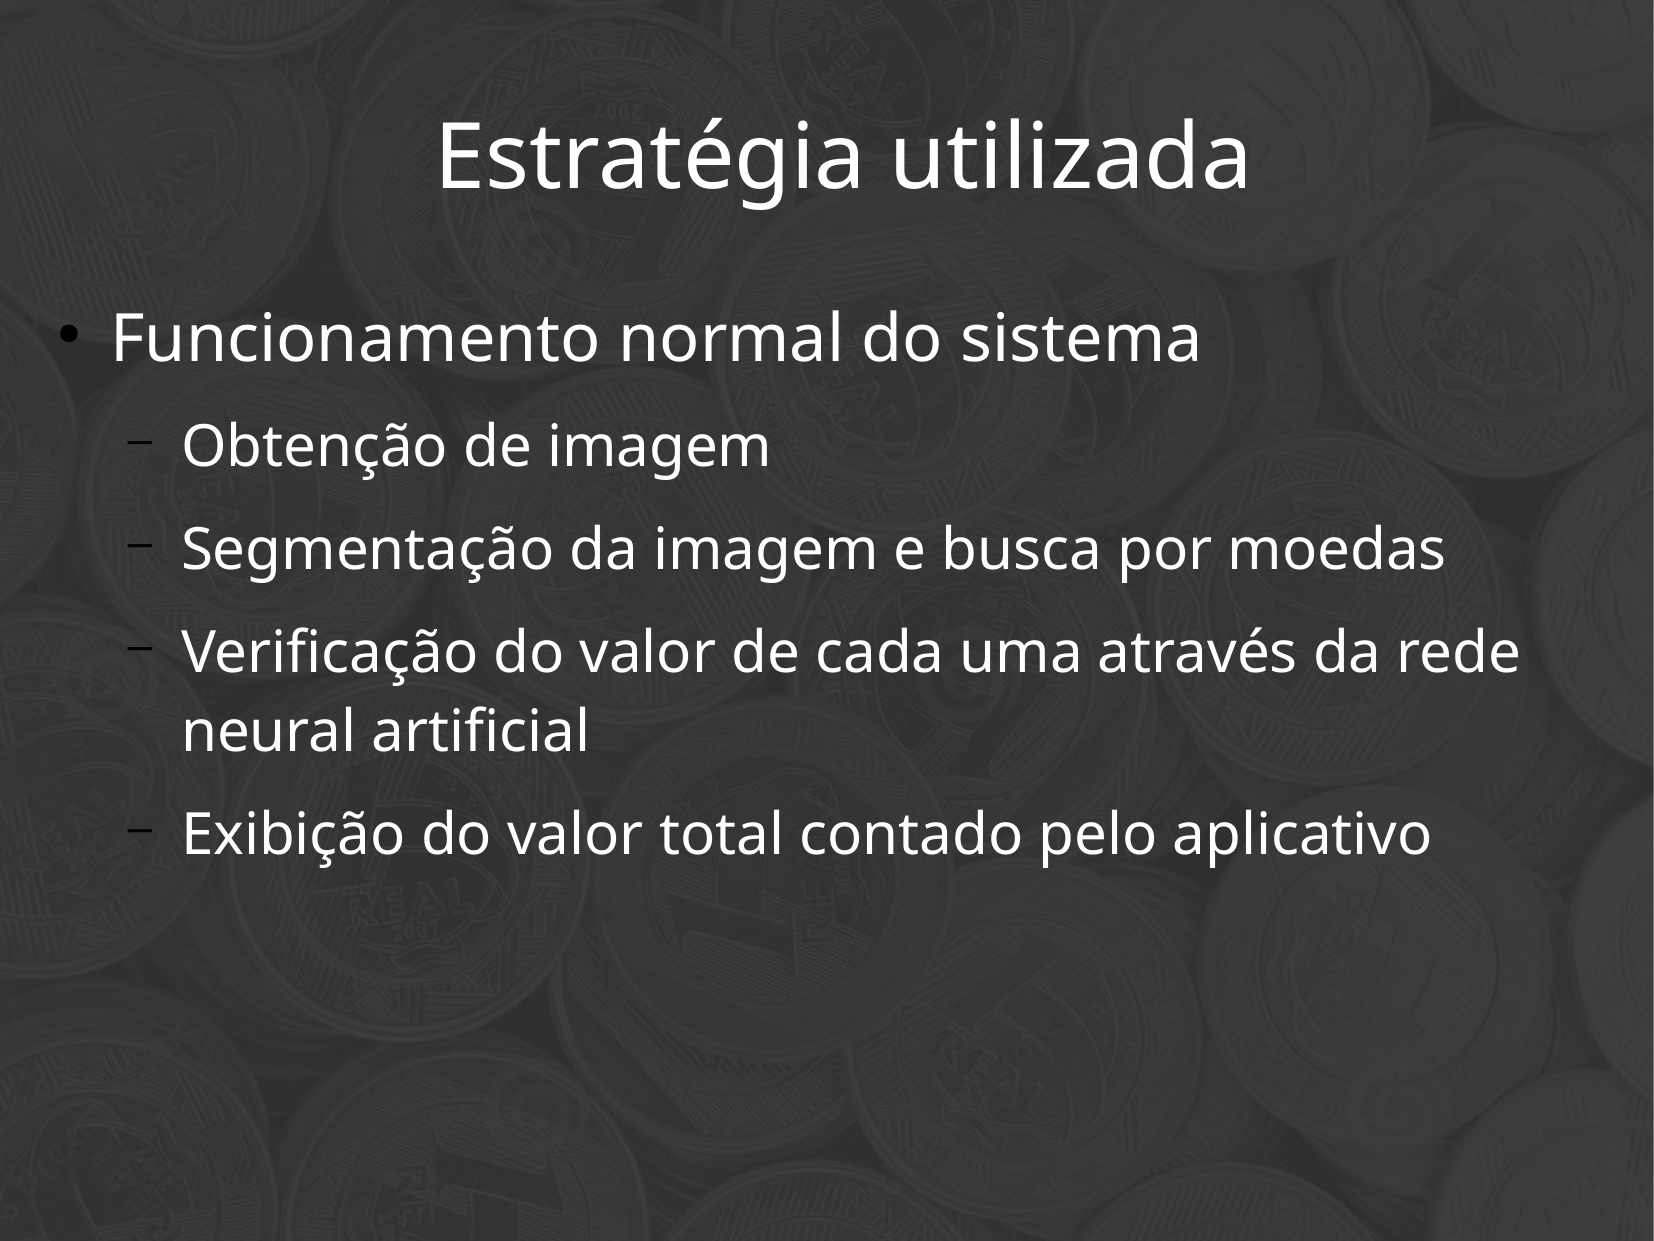

# Estratégia utilizada
Funcionamento normal do sistema
Obtenção de imagem
Segmentação da imagem e busca por moedas
Verificação do valor de cada uma através da rede neural artificial
Exibição do valor total contado pelo aplicativo